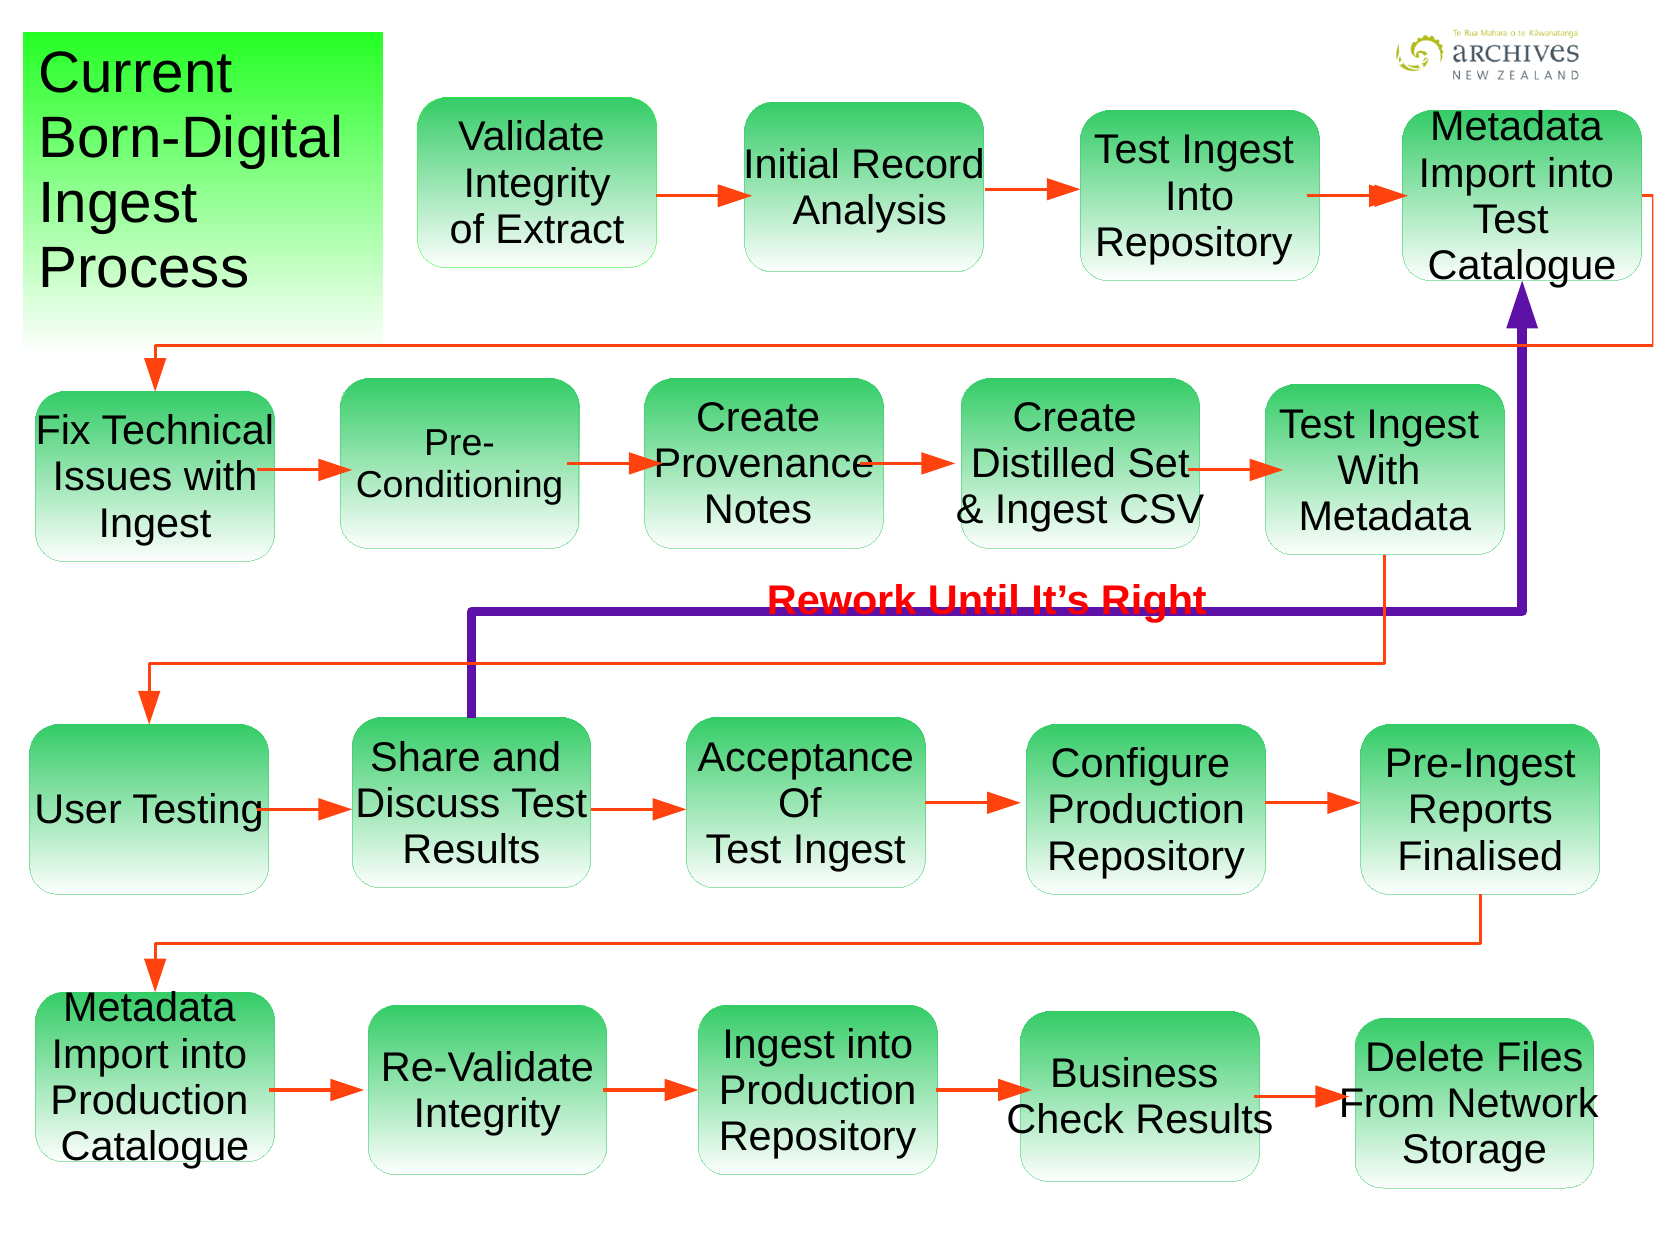

Current Born-Digital Ingest Process
Validate
Integrity
of Extract
Initial Record
 Analysis
Test Ingest
Into
Repository
Metadata
Import into
Test
Catalogue
Pre-
Conditioning
Create
Provenance
Notes
Create
Distilled Set
& Ingest CSV
Test Ingest
With
Metadata
Fix Technical
Issues with
Ingest
Rework Until It’s Right
Share and
Discuss Test
Results
Acceptance
Of
Test Ingest
User Testing
Configure
Production
Repository
Pre-Ingest
Reports
Finalised
Metadata
Import into
Production
Catalogue
Re-Validate
Integrity
Ingest into
Production
Repository
Business
Check Results
Delete Files
From Network
Storage